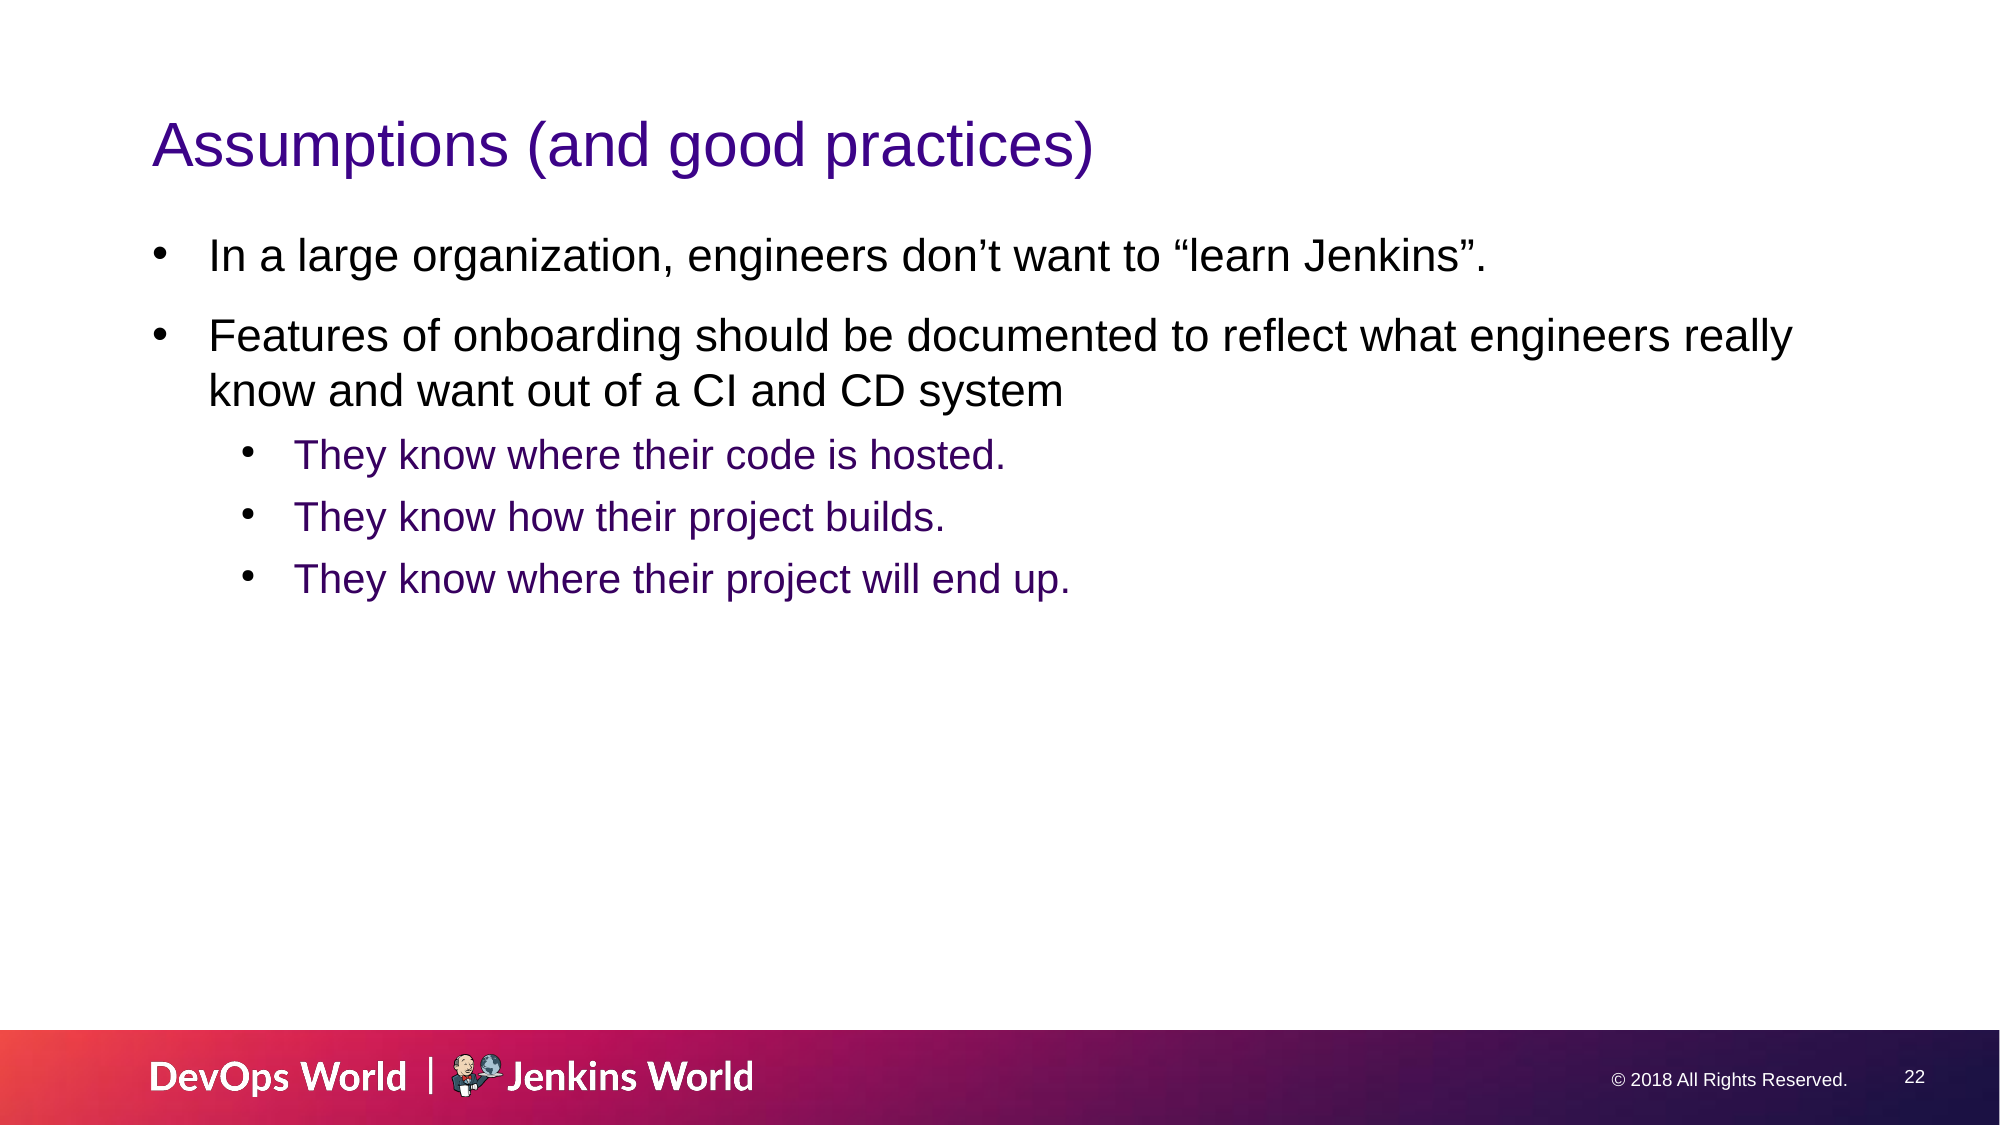

# Assumptions (and good practices)
In a large organization, engineers don’t want to “learn Jenkins”.
Features of onboarding should be documented to reflect what engineers really know and want out of a CI and CD system
They know where their code is hosted.
They know how their project builds.
They know where their project will end up.